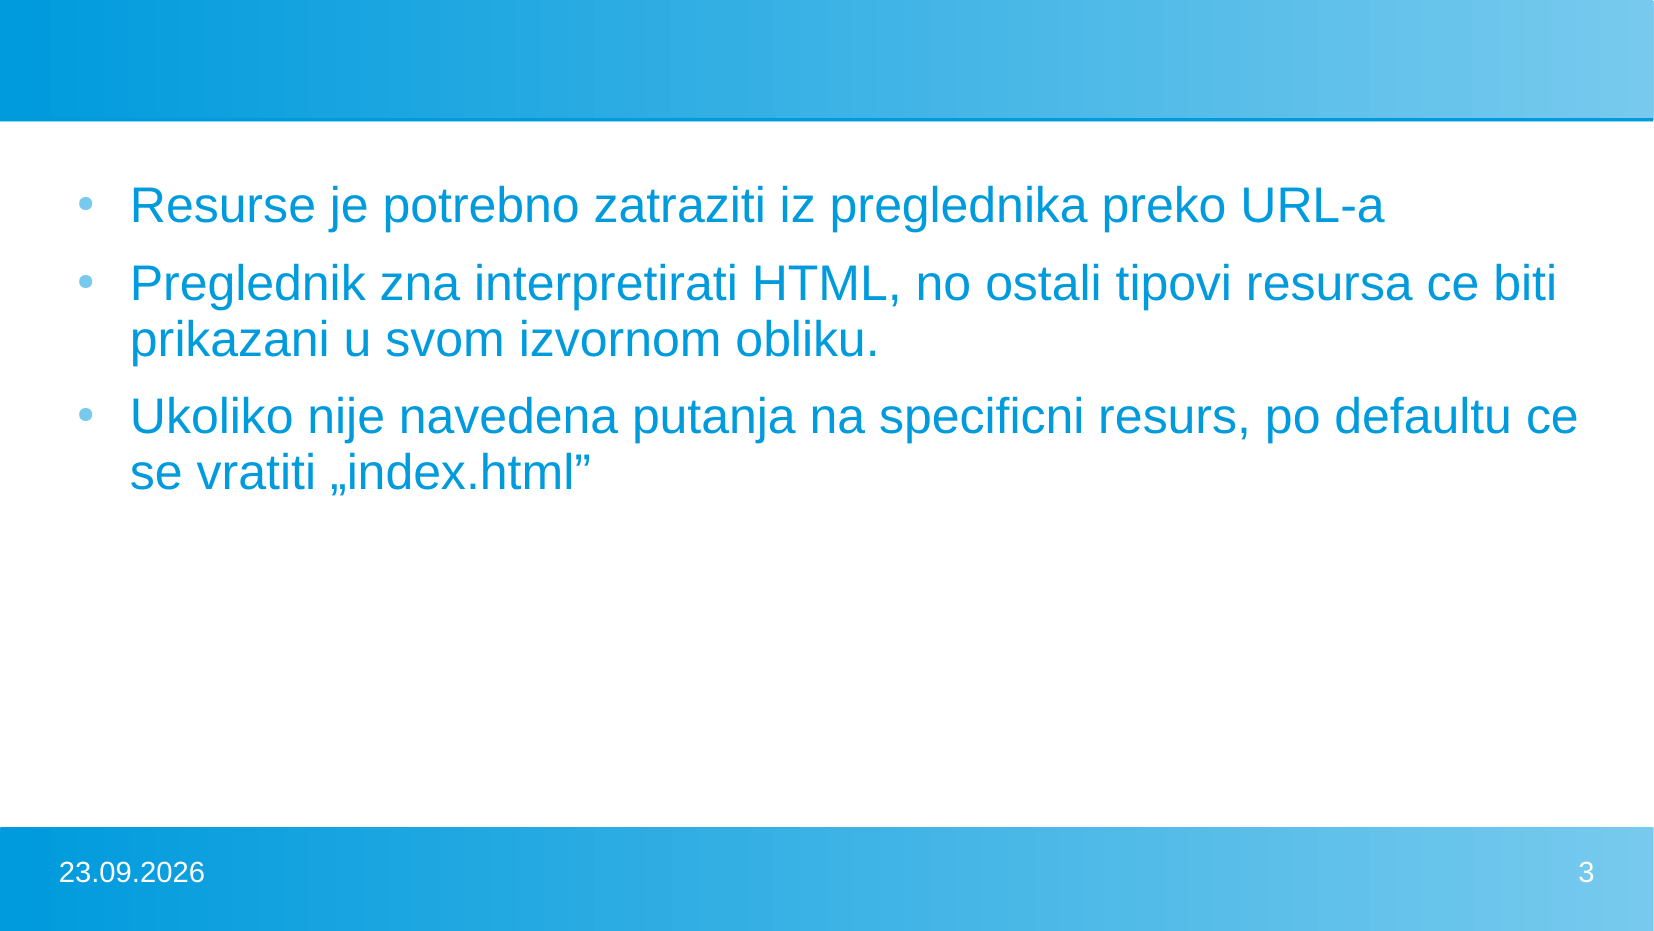

# Resurse je potrebno zatraziti iz preglednika preko URL-a
Preglednik zna interpretirati HTML, no ostali tipovi resursa ce biti prikazani u svom izvornom obliku.
Ukoliko nije navedena putanja na specificni resurs, po defaultu ce se vratiti „index.html”
3